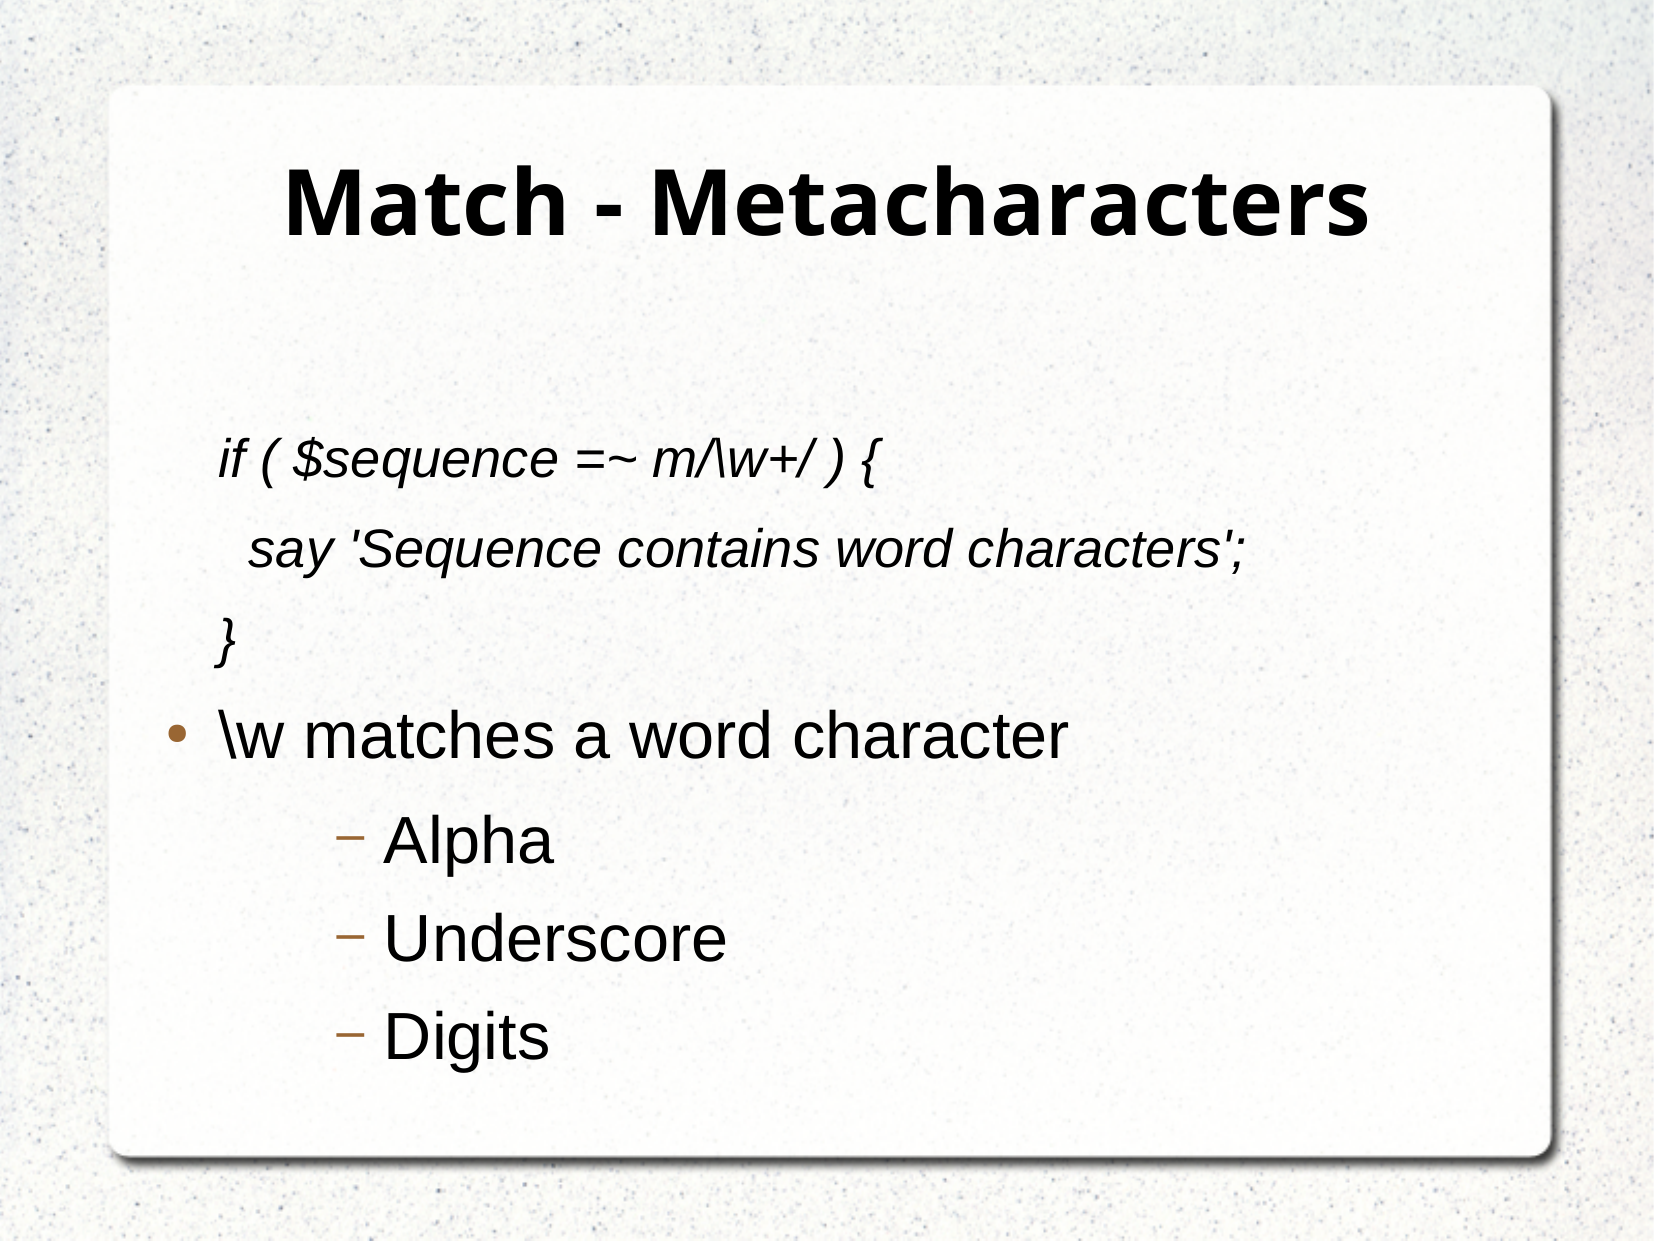

# Match - Metacharacters
if ( $sequence =~ m/\w+/ ) {
 say 'Sequence contains word characters';
}
\w matches a word character
Alpha
Underscore
Digits